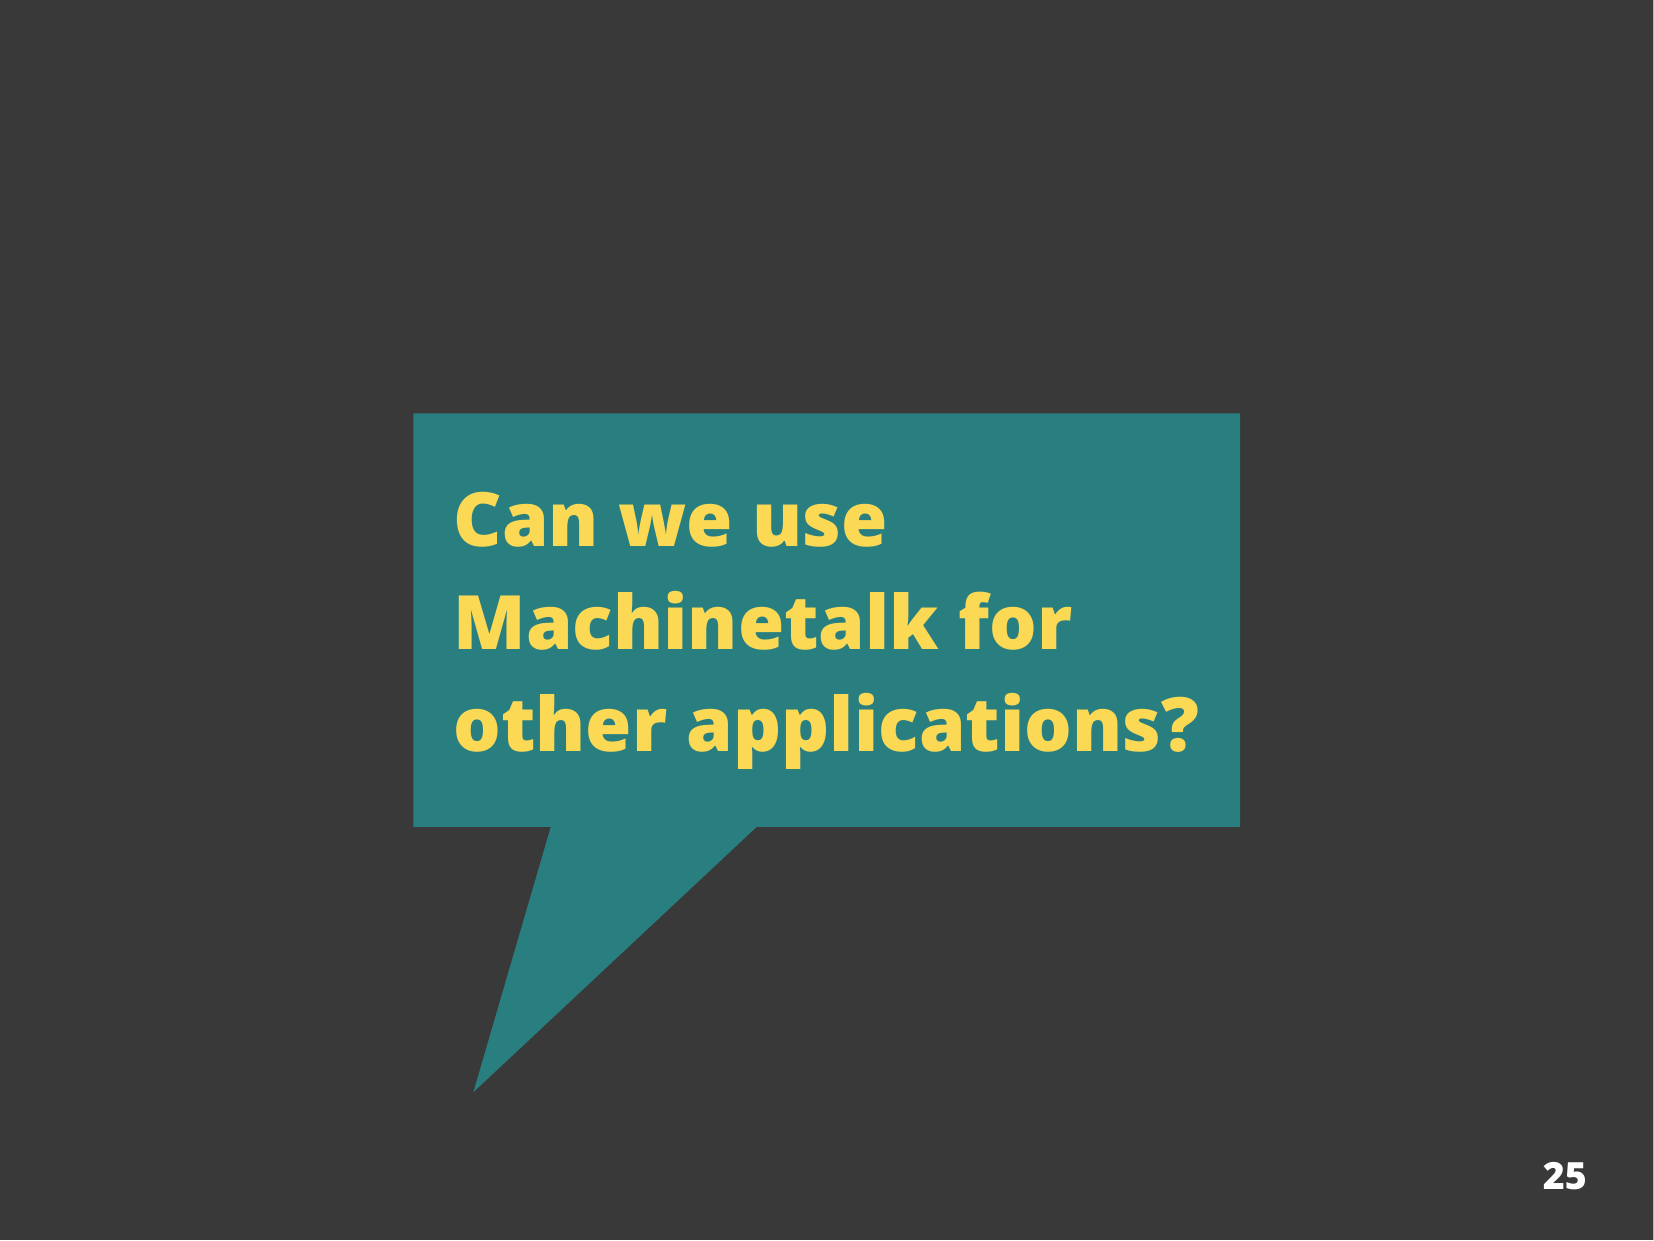

# Can we use Machinetalk for other applications?
25